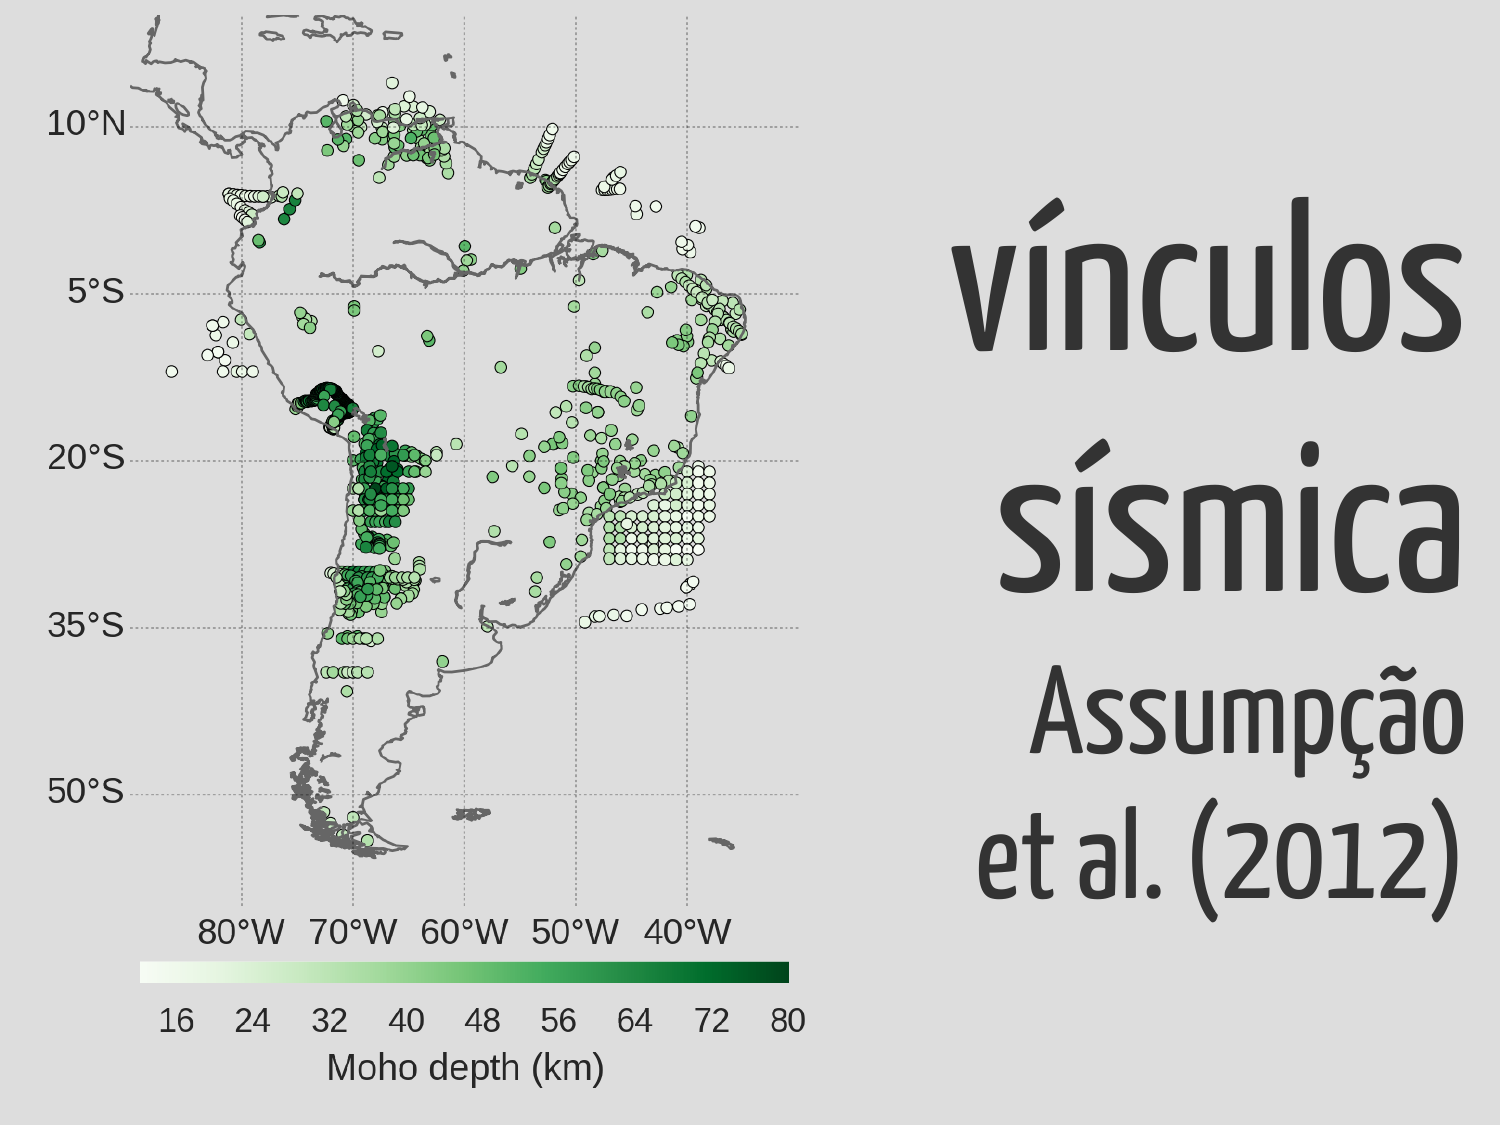

# vínculos sísmica Assumpção et al. (2012)